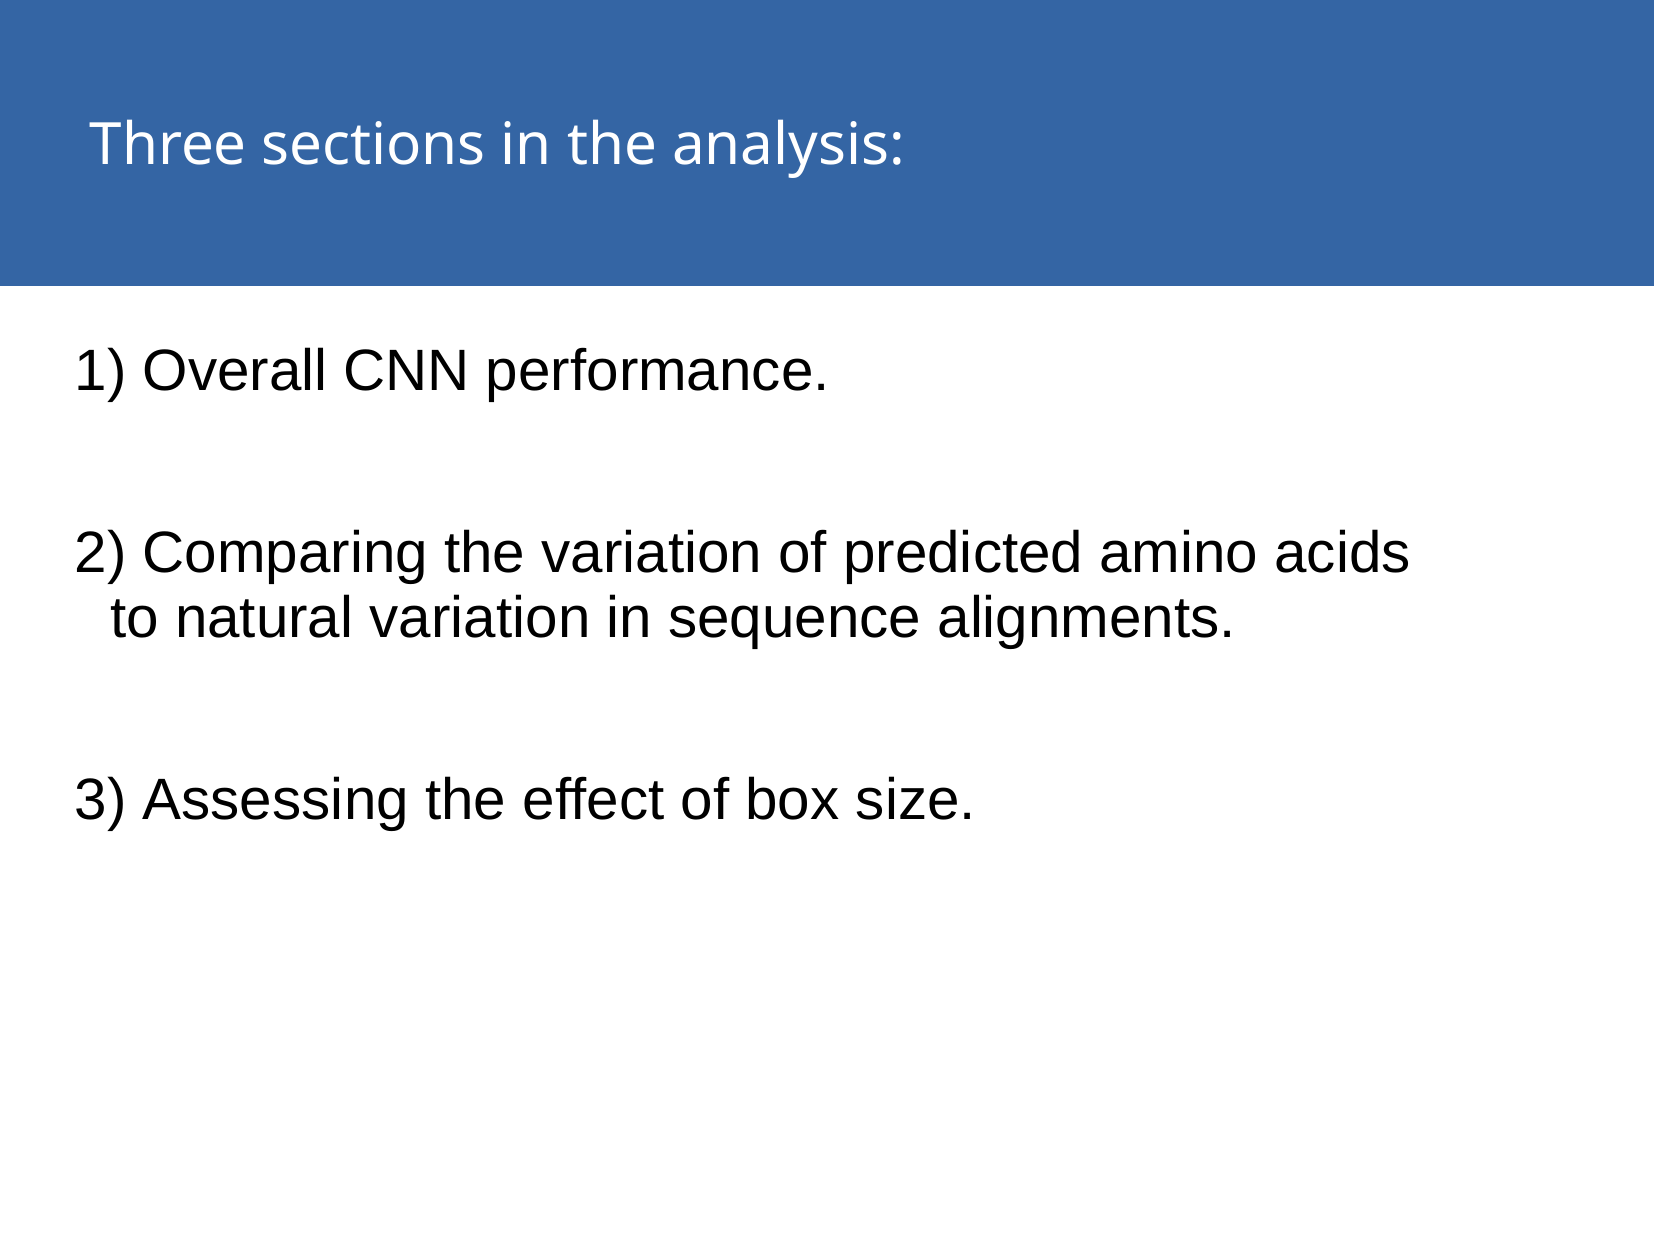

Three sections in the analysis:
 Overall CNN performance.
 Comparing the variation of predicted amino acids to natural variation in sequence alignments.
 Assessing the effect of box size.